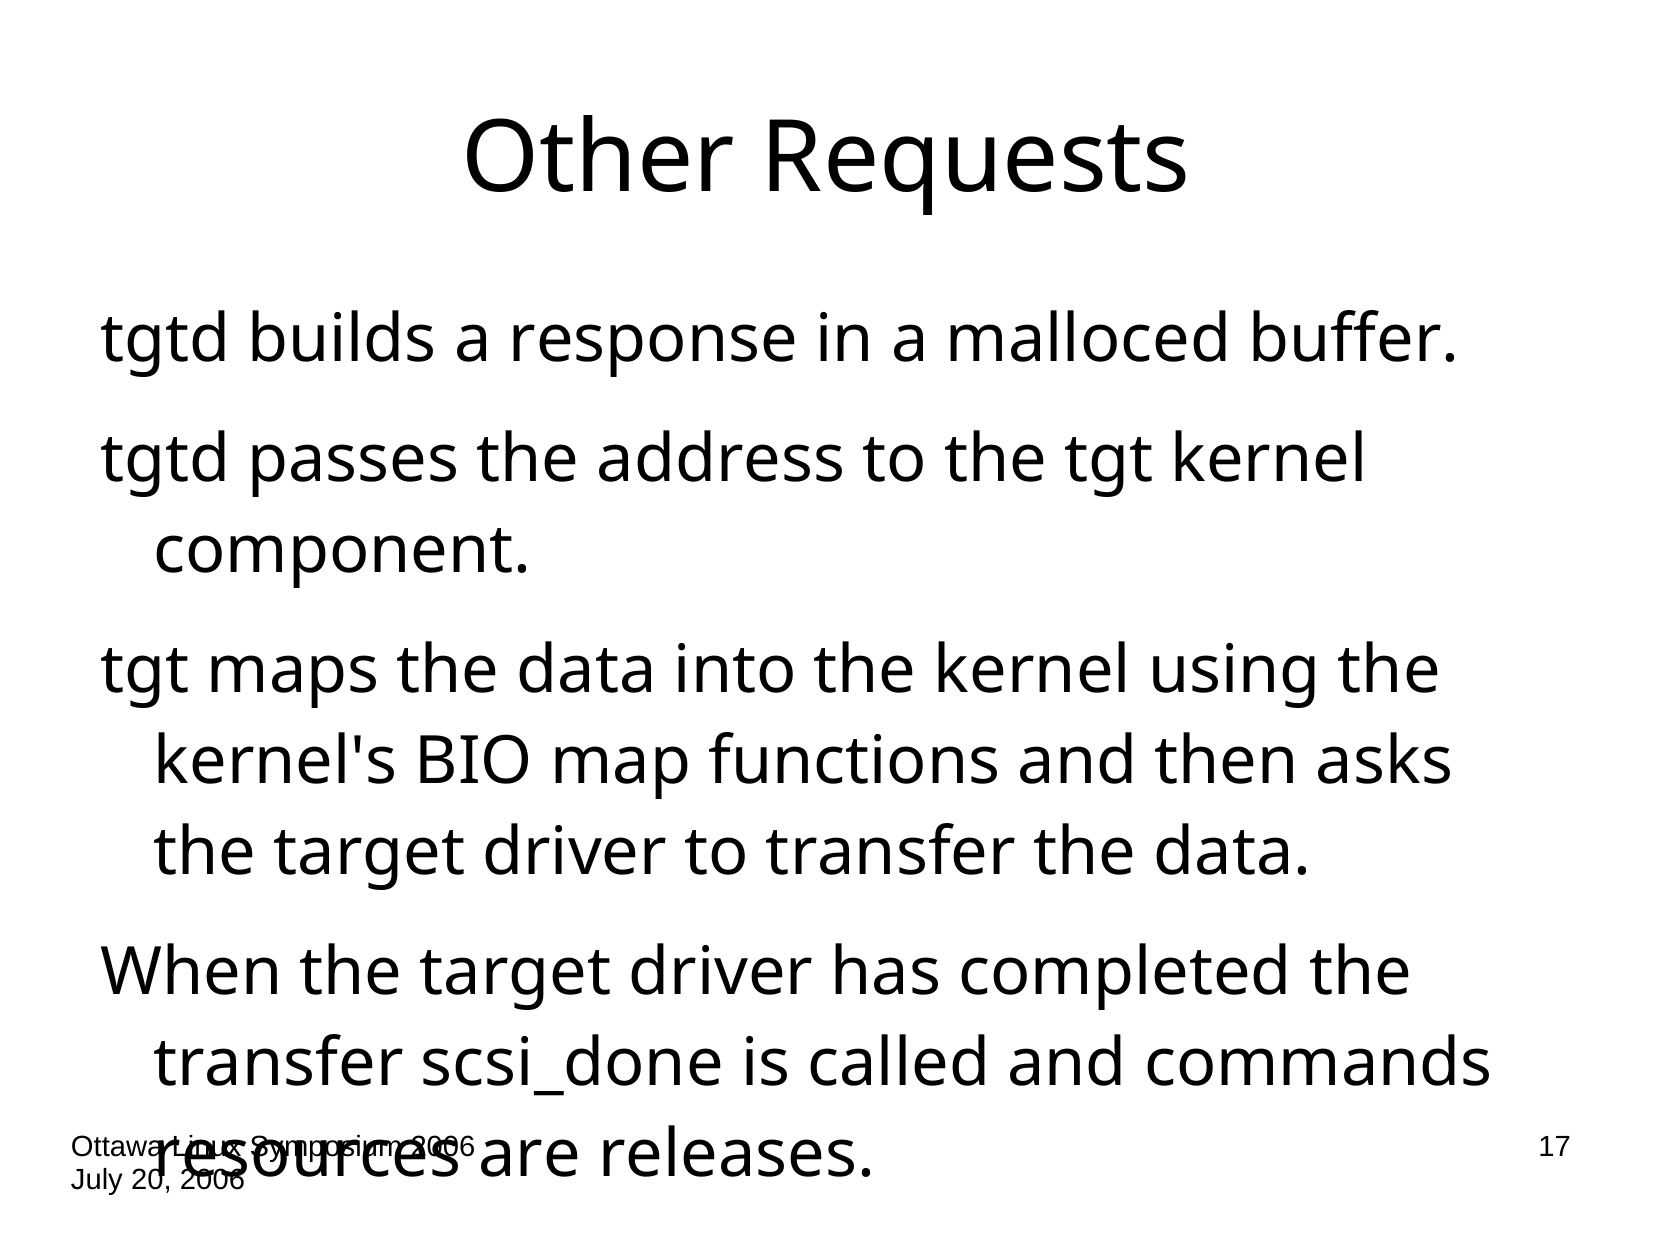

# Other Requests
tgtd builds a response in a malloced buffer.
tgtd passes the address to the tgt kernel component.
tgt maps the data into the kernel using the kernel's BIO map functions and then asks the target driver to transfer the data.
When the target driver has completed the transfer scsi_done is called and commands resources are releases.
17